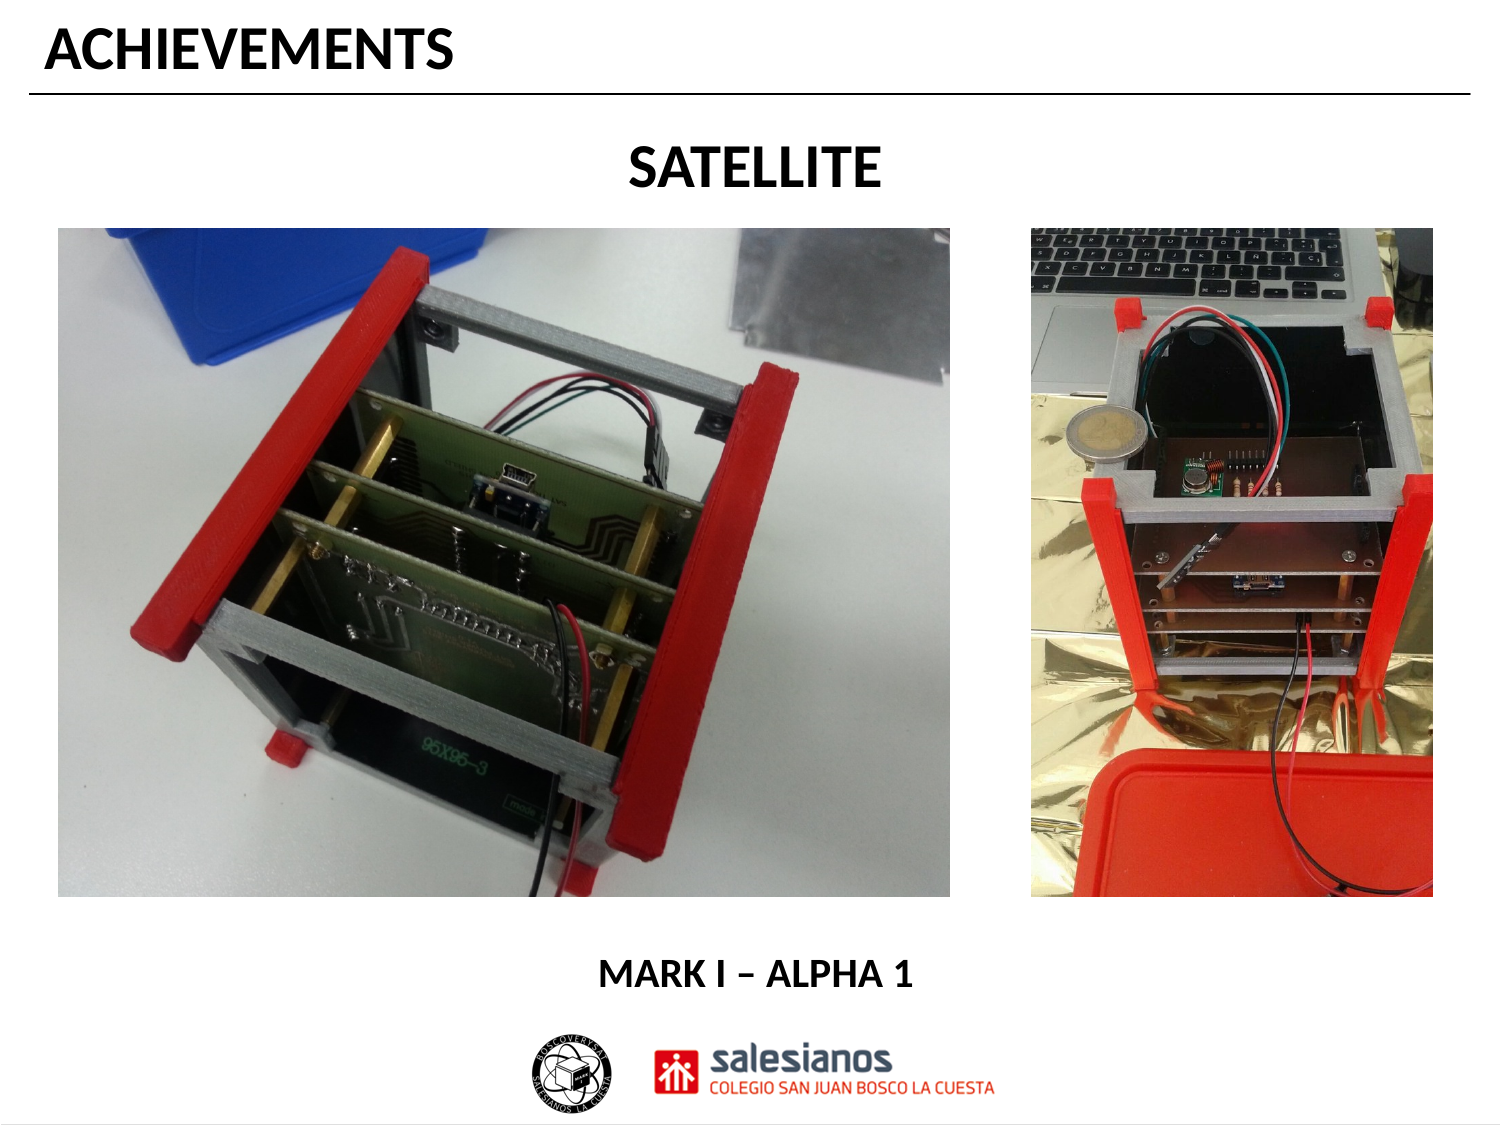

ACHIEVEMENTS
SATELLITE
MARK I – ALPHA 1